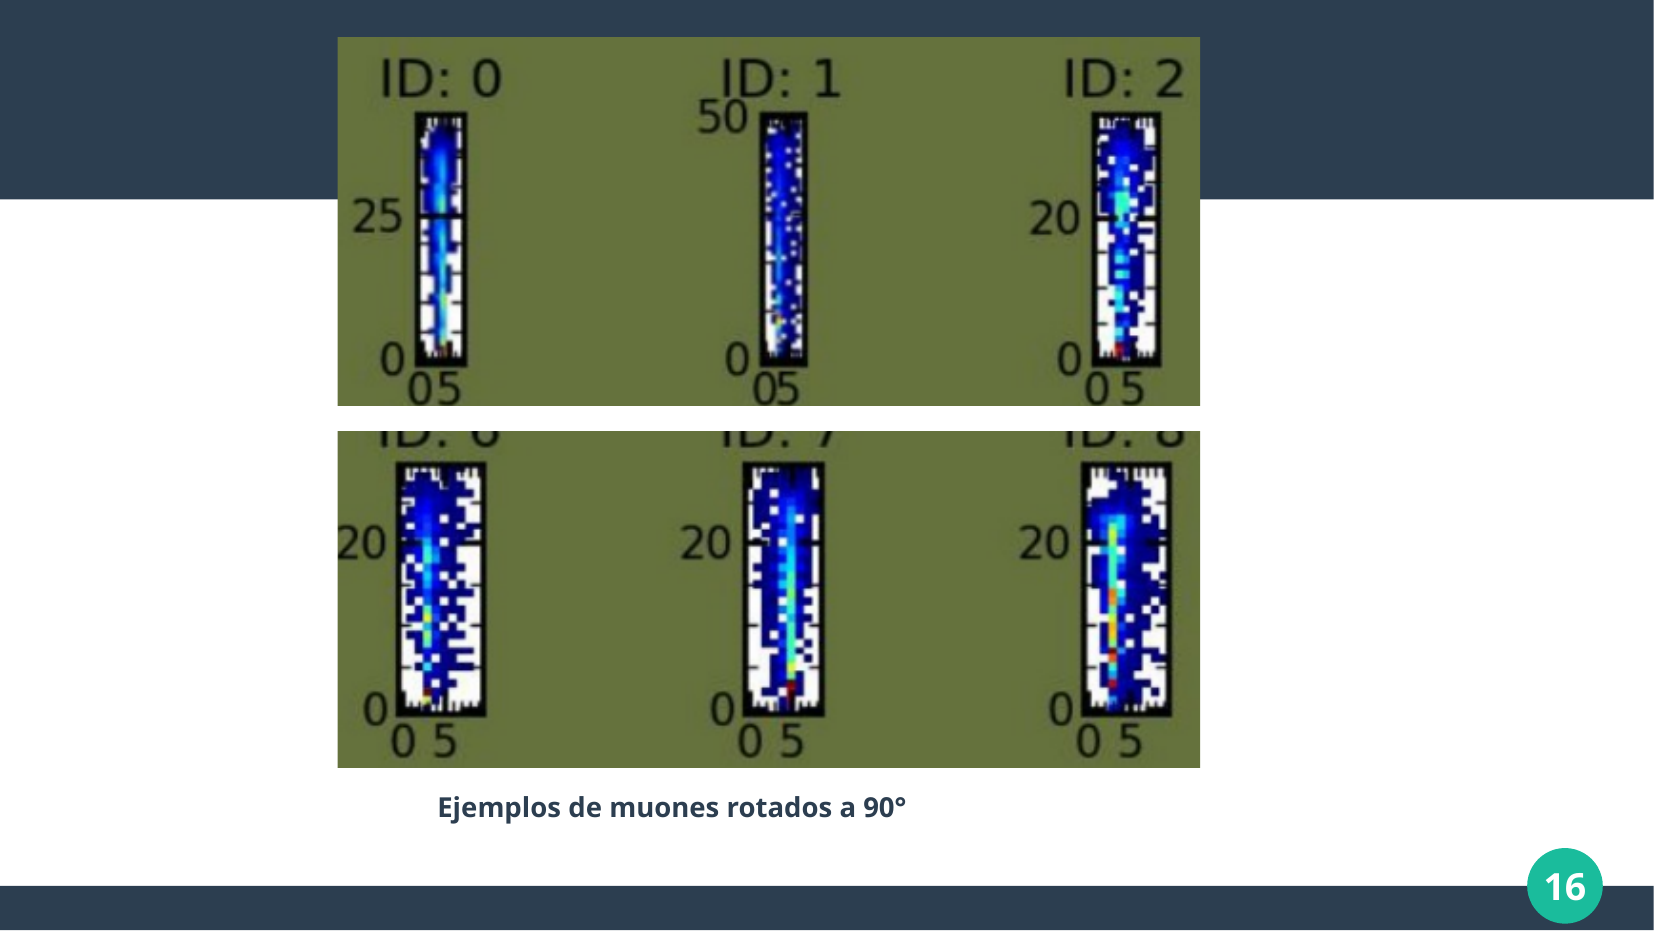

# Ejemplos de muones rotados a 90°